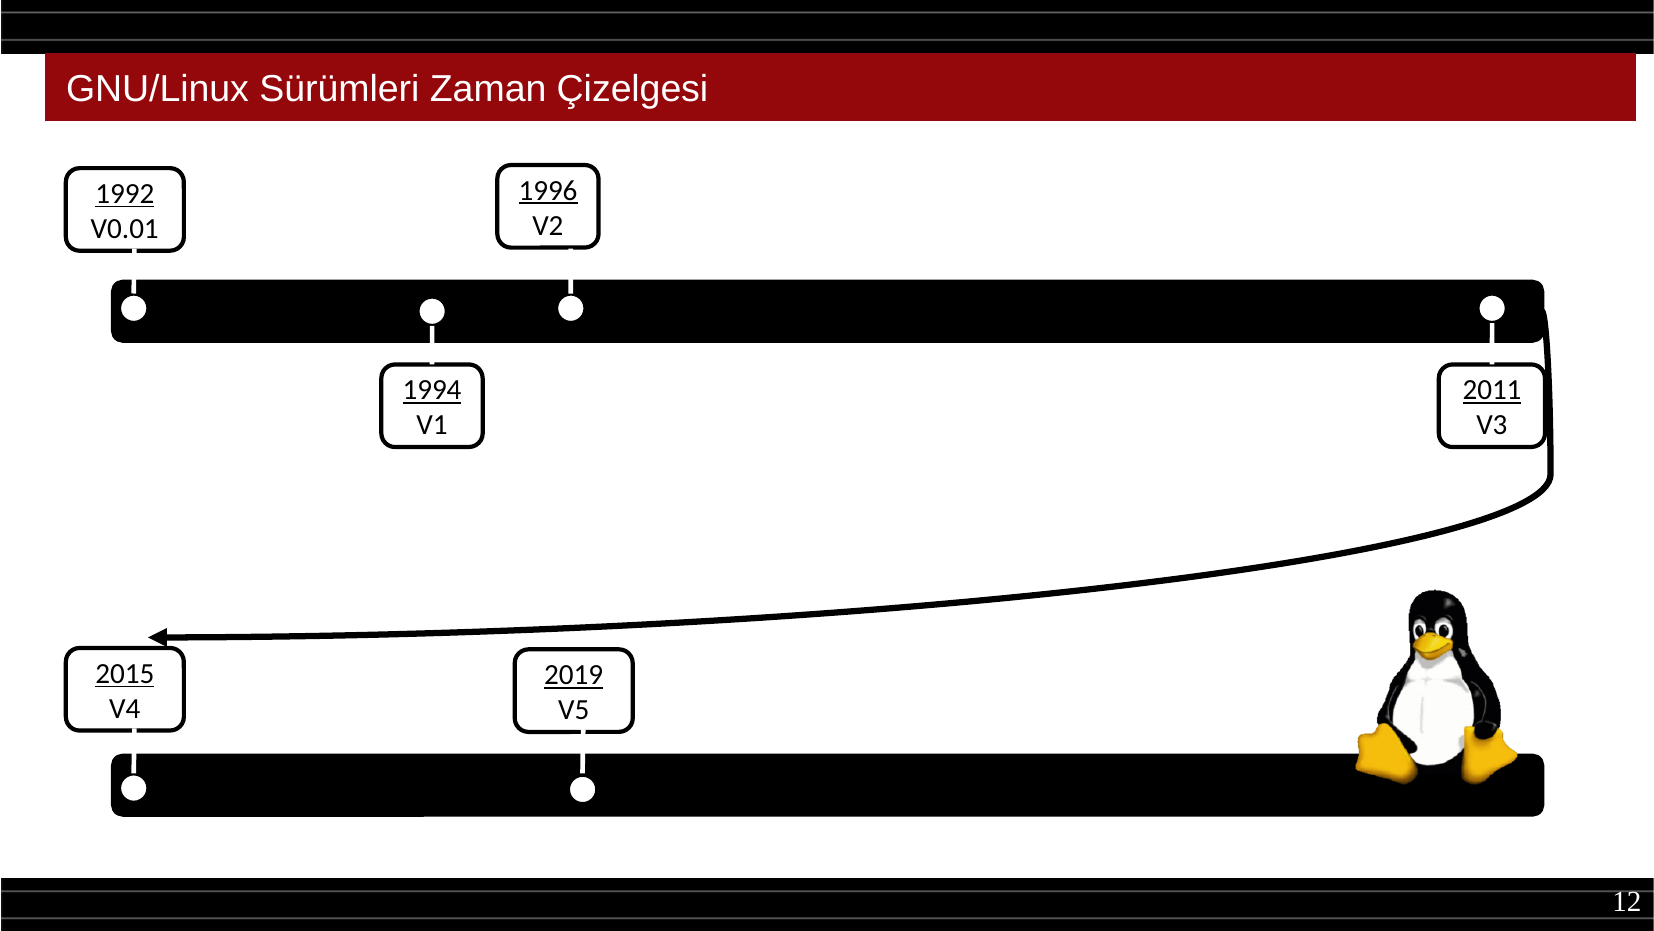

GNU/Linux Sürümleri Zaman Çizelgesi
1996
V2
1992
V0.01
1994
V1
2011
V3
2015
V4
2019
V5